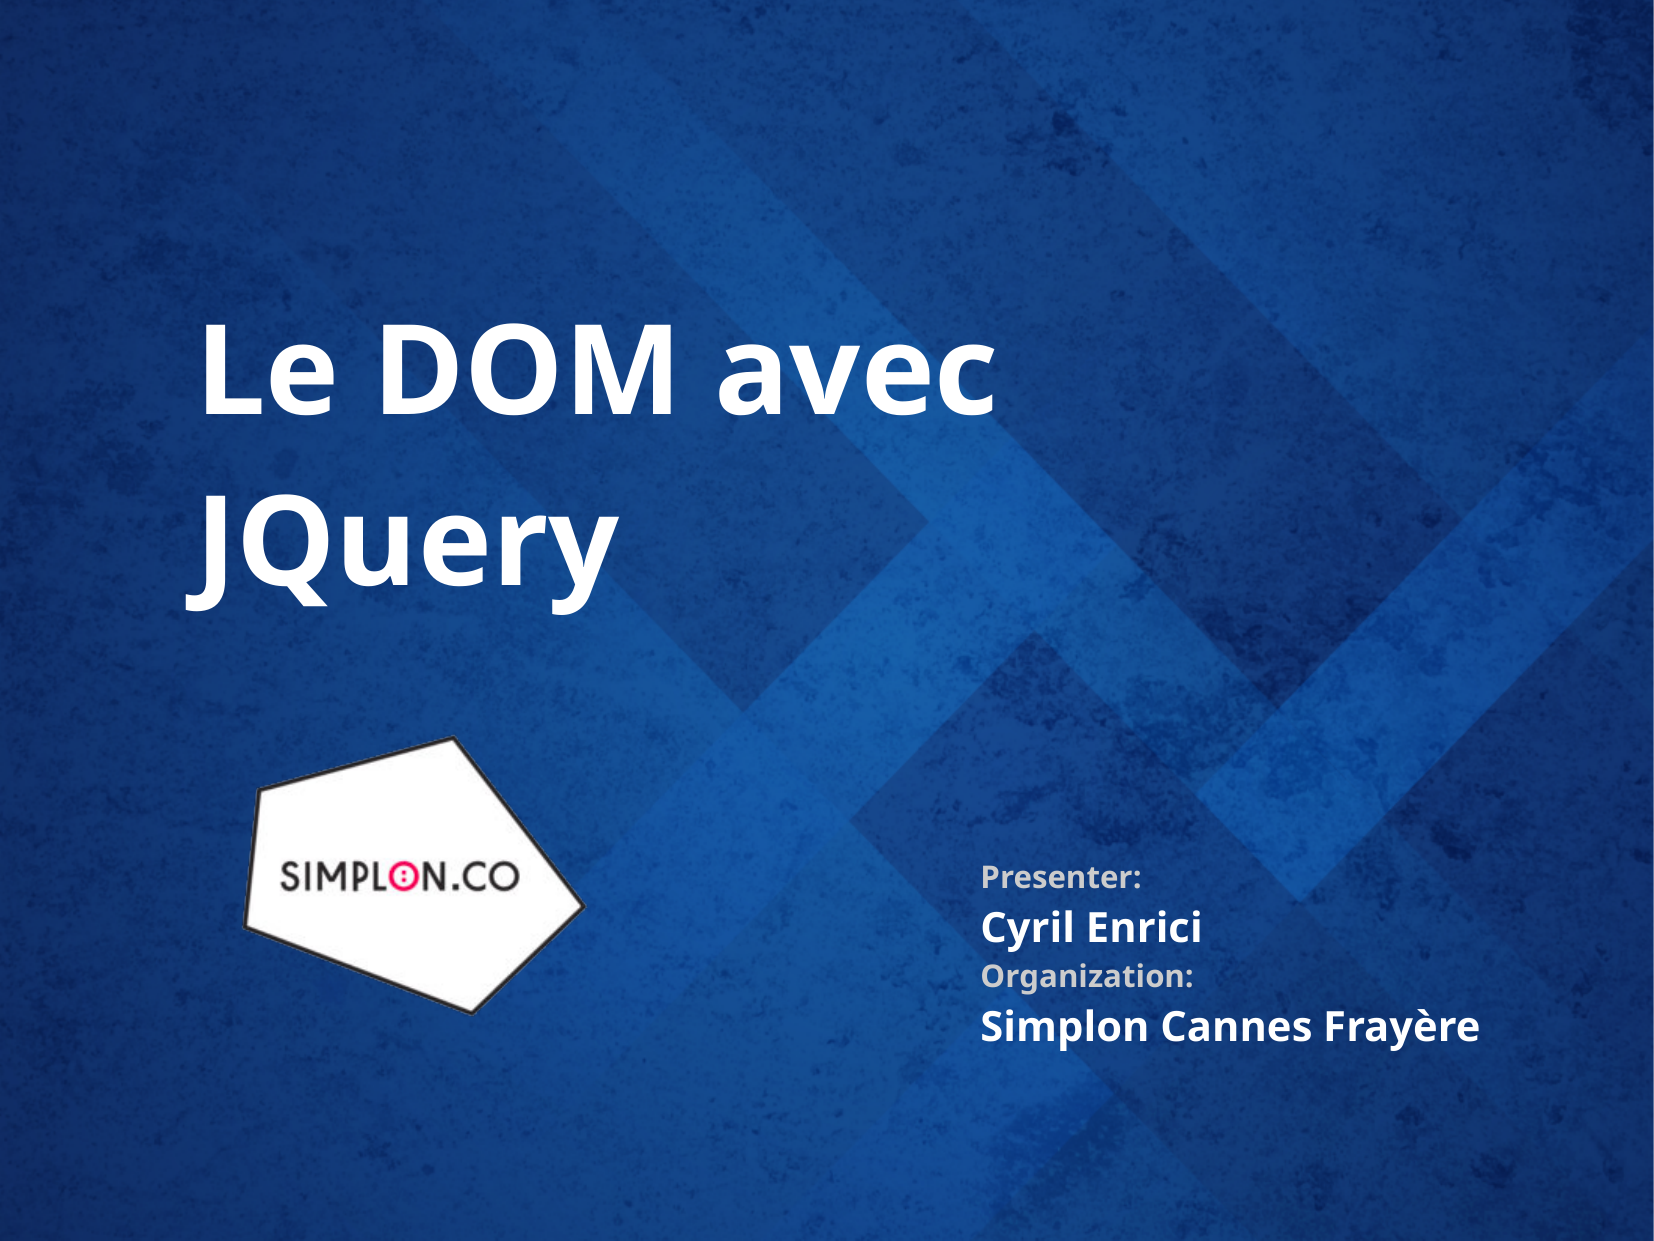

# Le DOM avec JQuery
Presenter:
Cyril Enrici
Organization:
Simplon Cannes Frayère